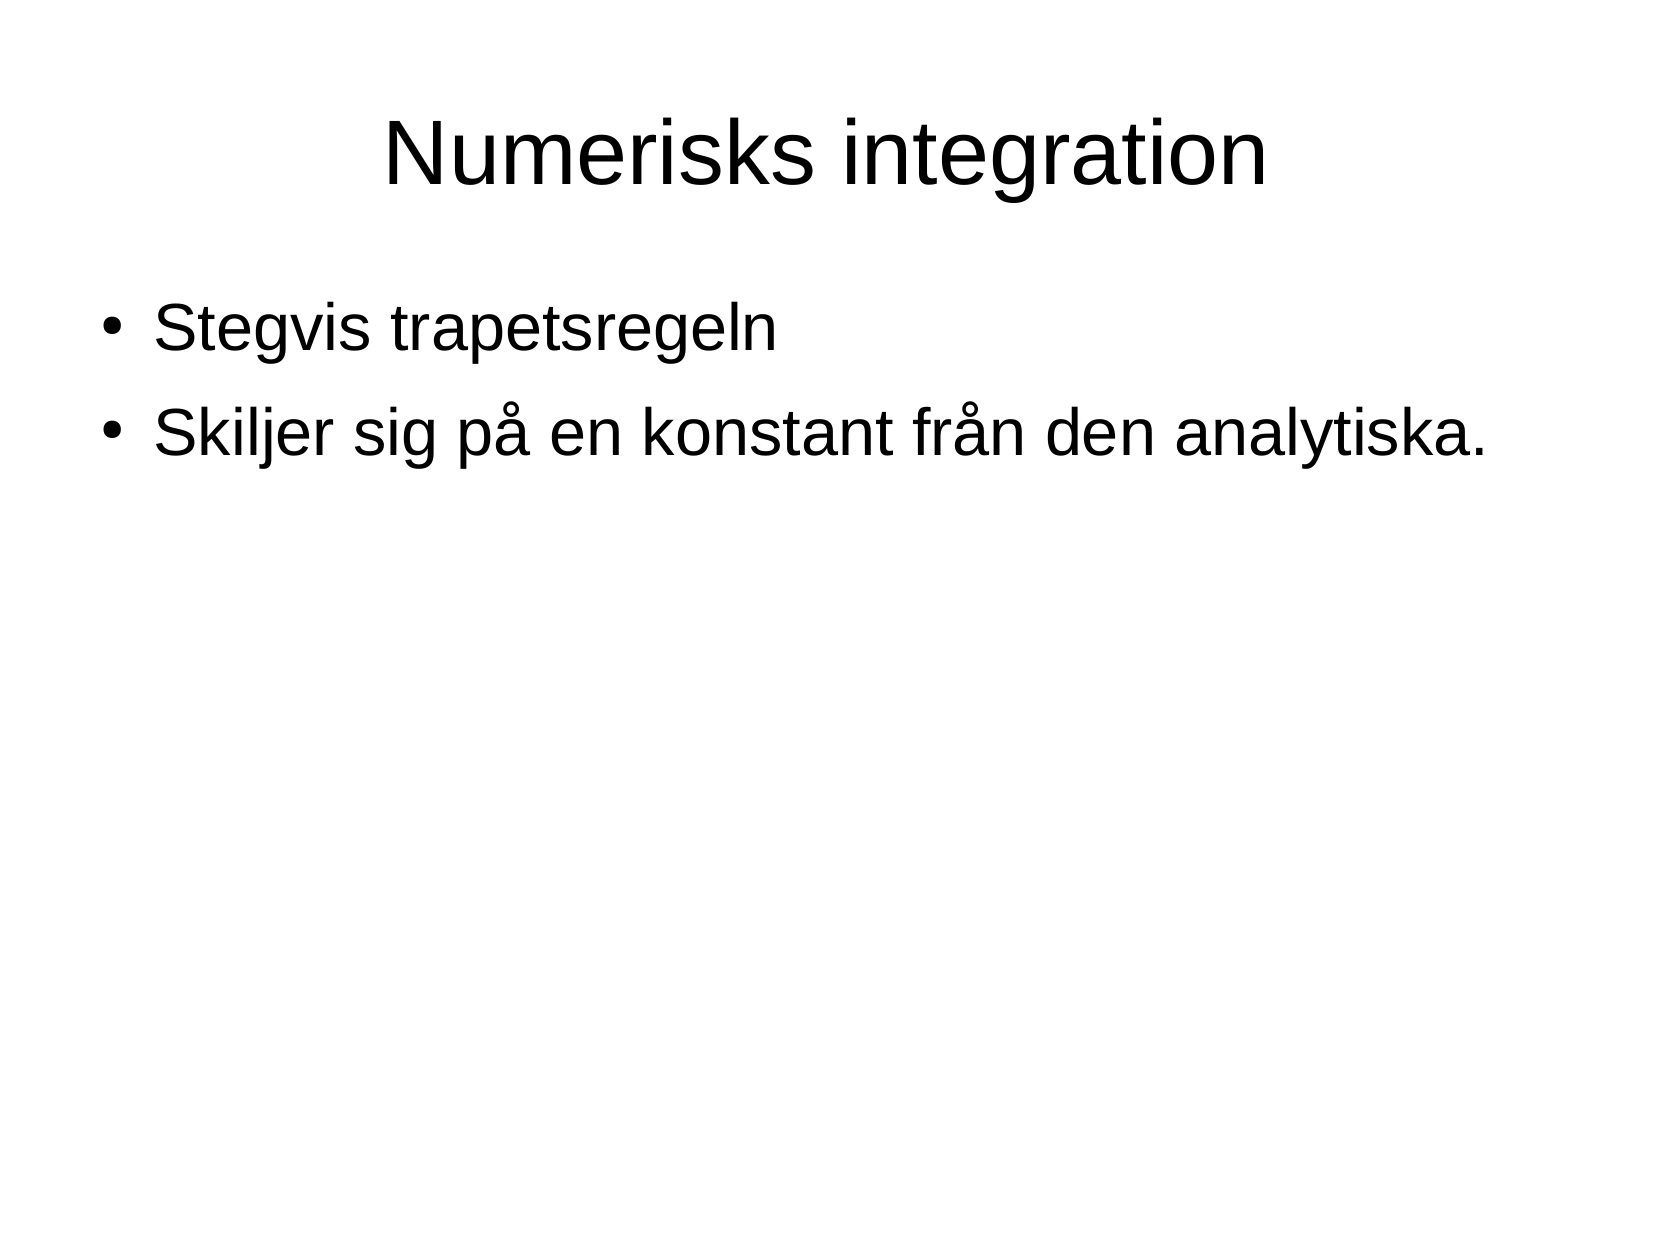

# Numerisks integration
Stegvis trapetsregeln
Skiljer sig på en konstant från den analytiska.